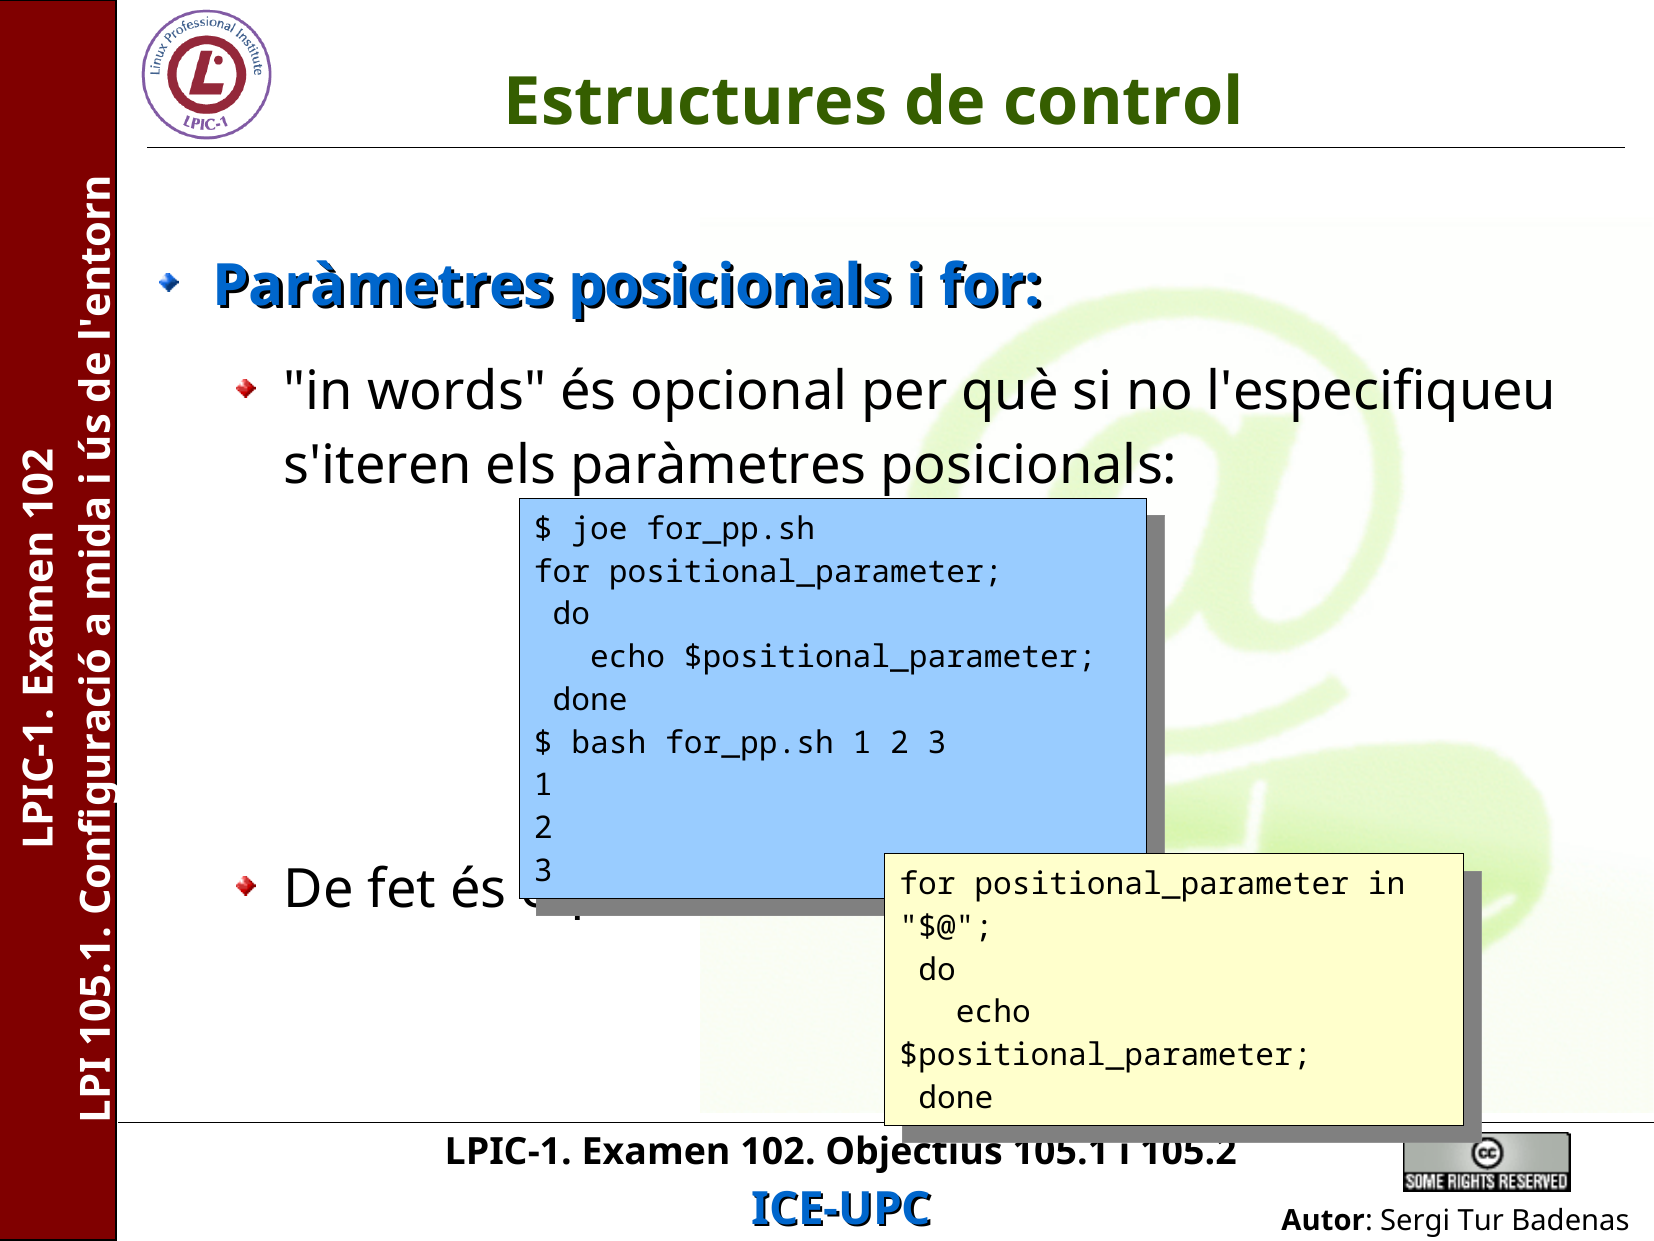

# Estructures de control
Paràmetres posicionals i for:
"in words" és opcional per què si no l'especifiqueu s'iteren els paràmetres posicionals:
De fet és equivalent a:
$ joe for_pp.sh
for positional_parameter;
 do
 echo $positional_parameter;
 done
$ bash for_pp.sh 1 2 3
1
2
3
for positional_parameter in "$@";
 do
 echo $positional_parameter;
 done